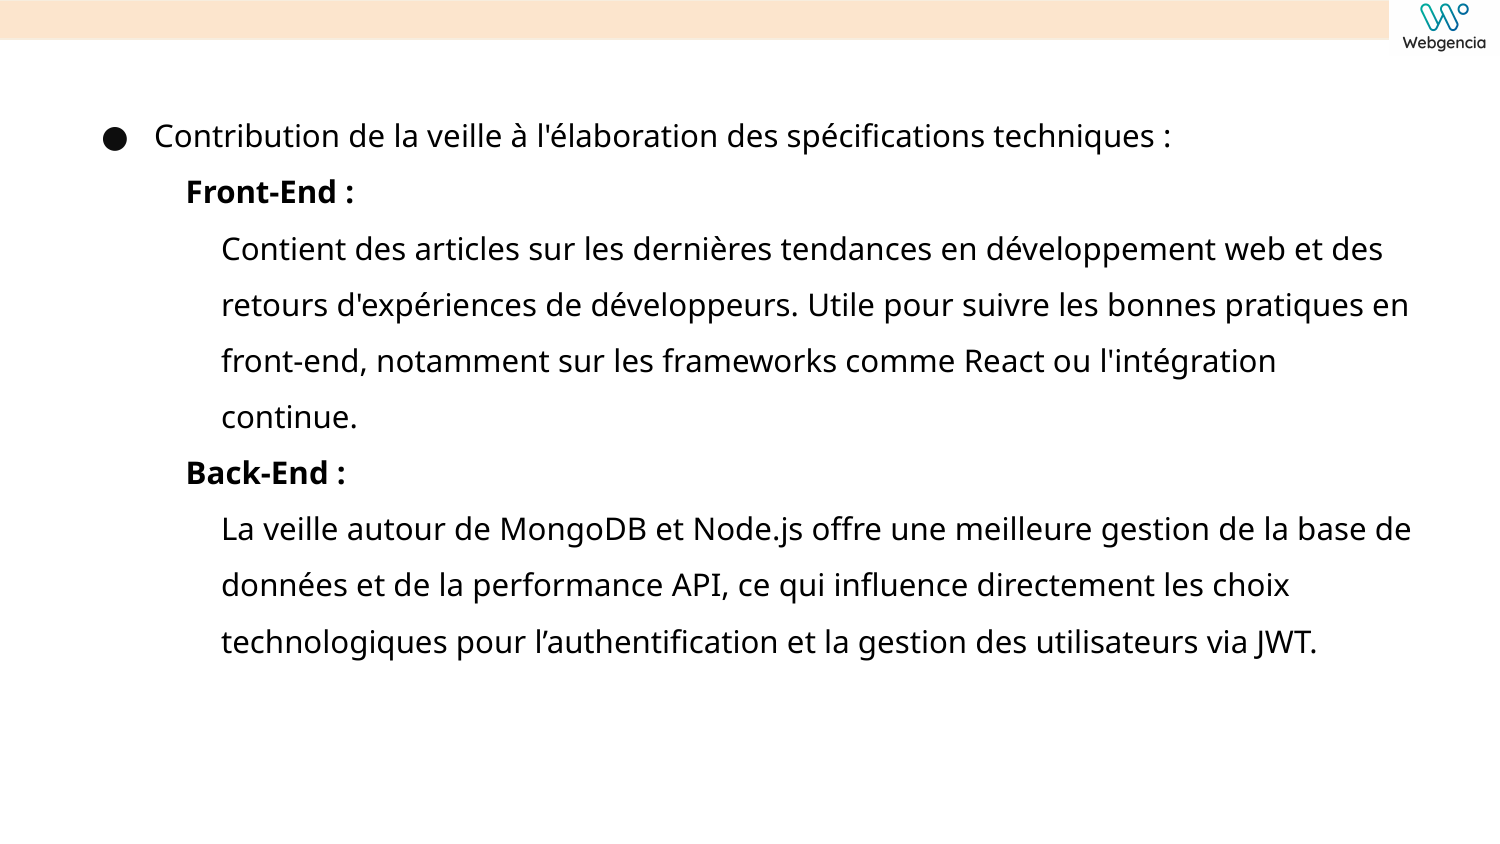

Contribution de la veille à l'élaboration des spécifications techniques :
Front-End :
Contient des articles sur les dernières tendances en développement web et des retours d'expériences de développeurs. Utile pour suivre les bonnes pratiques en front-end, notamment sur les frameworks comme React ou l'intégration continue.
Back-End :
La veille autour de MongoDB et Node.js offre une meilleure gestion de la base de données et de la performance API, ce qui influence directement les choix technologiques pour l’authentification et la gestion des utilisateurs via JWT.
#